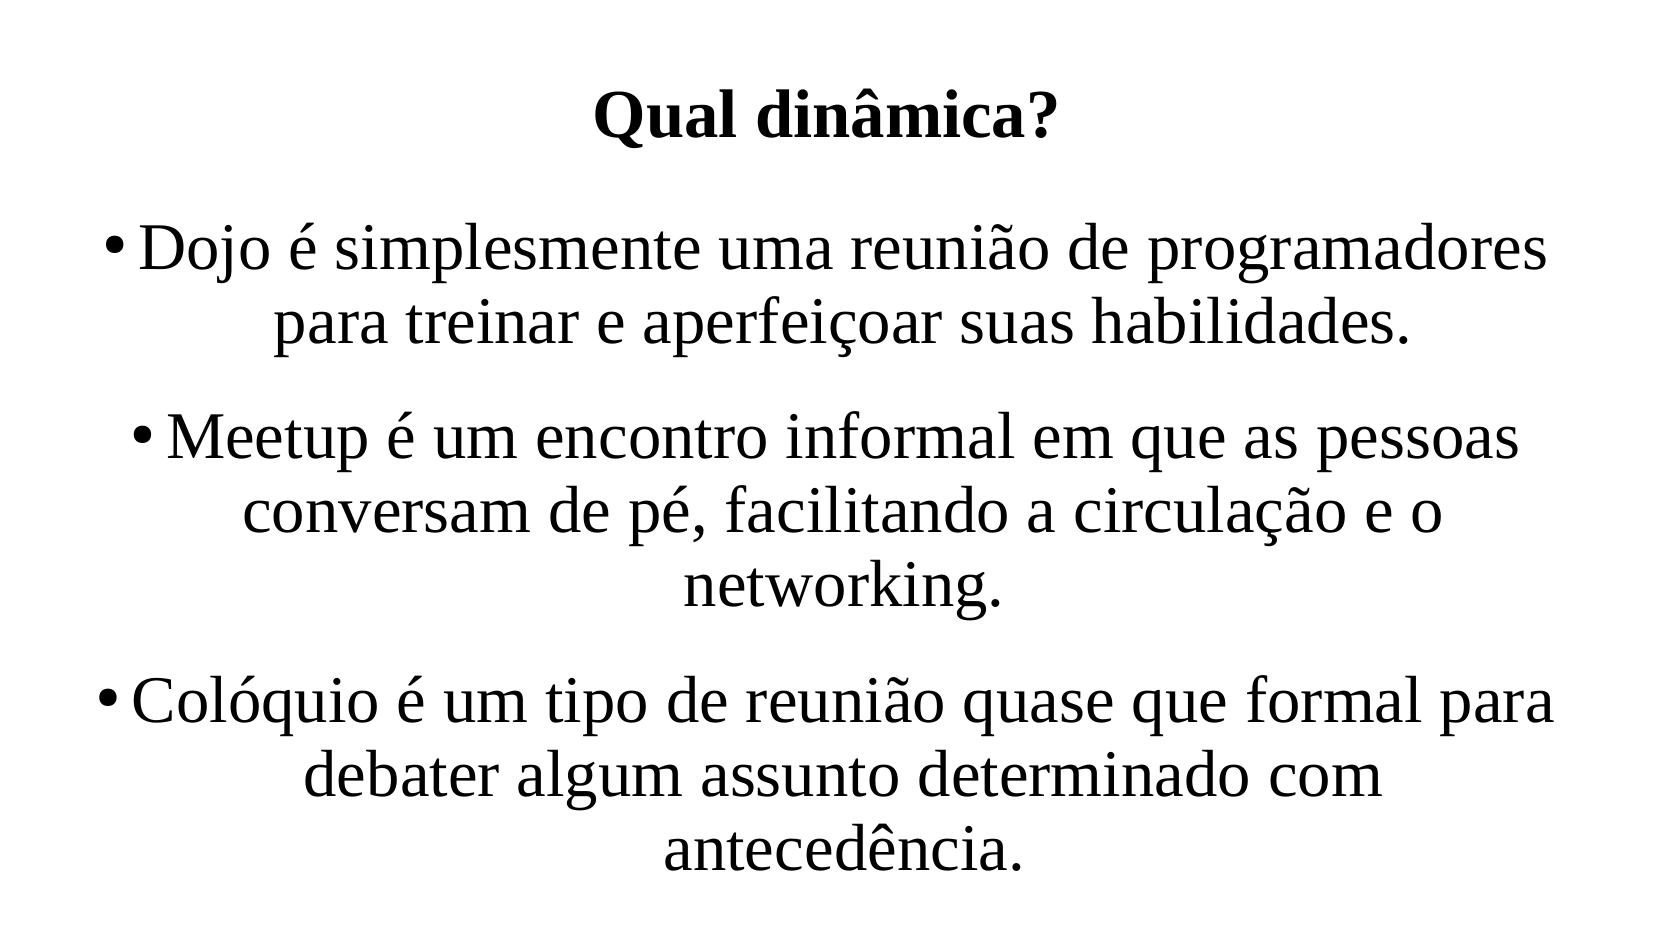

# Qual dinâmica?
Dojo é simplesmente uma reunião de programadores para treinar e aperfeiçoar suas habilidades.
Meetup é um encontro informal em que as pessoas conversam de pé, facilitando a circulação e o networking.
Colóquio é um tipo de reunião quase que formal para debater algum assunto determinado com antecedência.